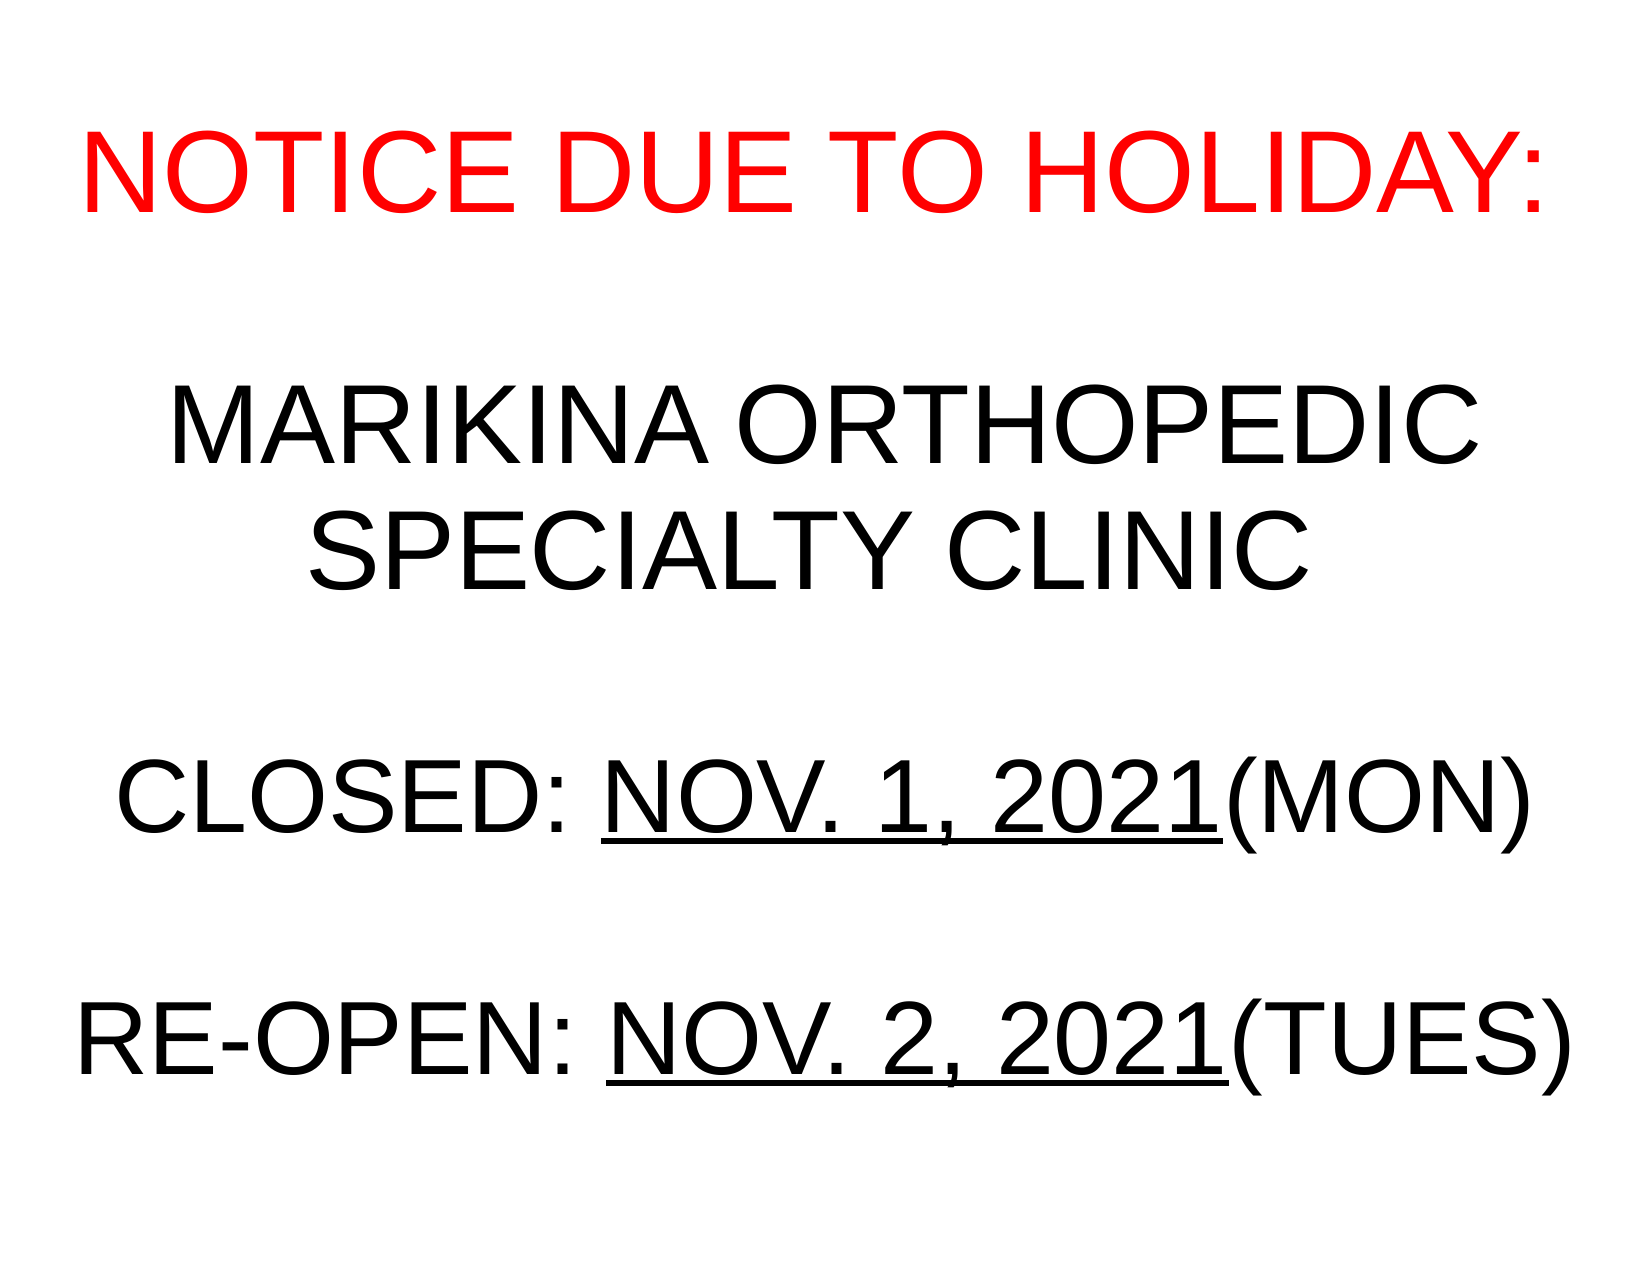

# NOTICE DUE TO HOLIDAY:
MARIKINA ORTHOPEDIC SPECIALTY CLINIC
CLOSED: NOV. 1, 2021(MON)
RE-OPEN: NOV. 2, 2021(TUES)